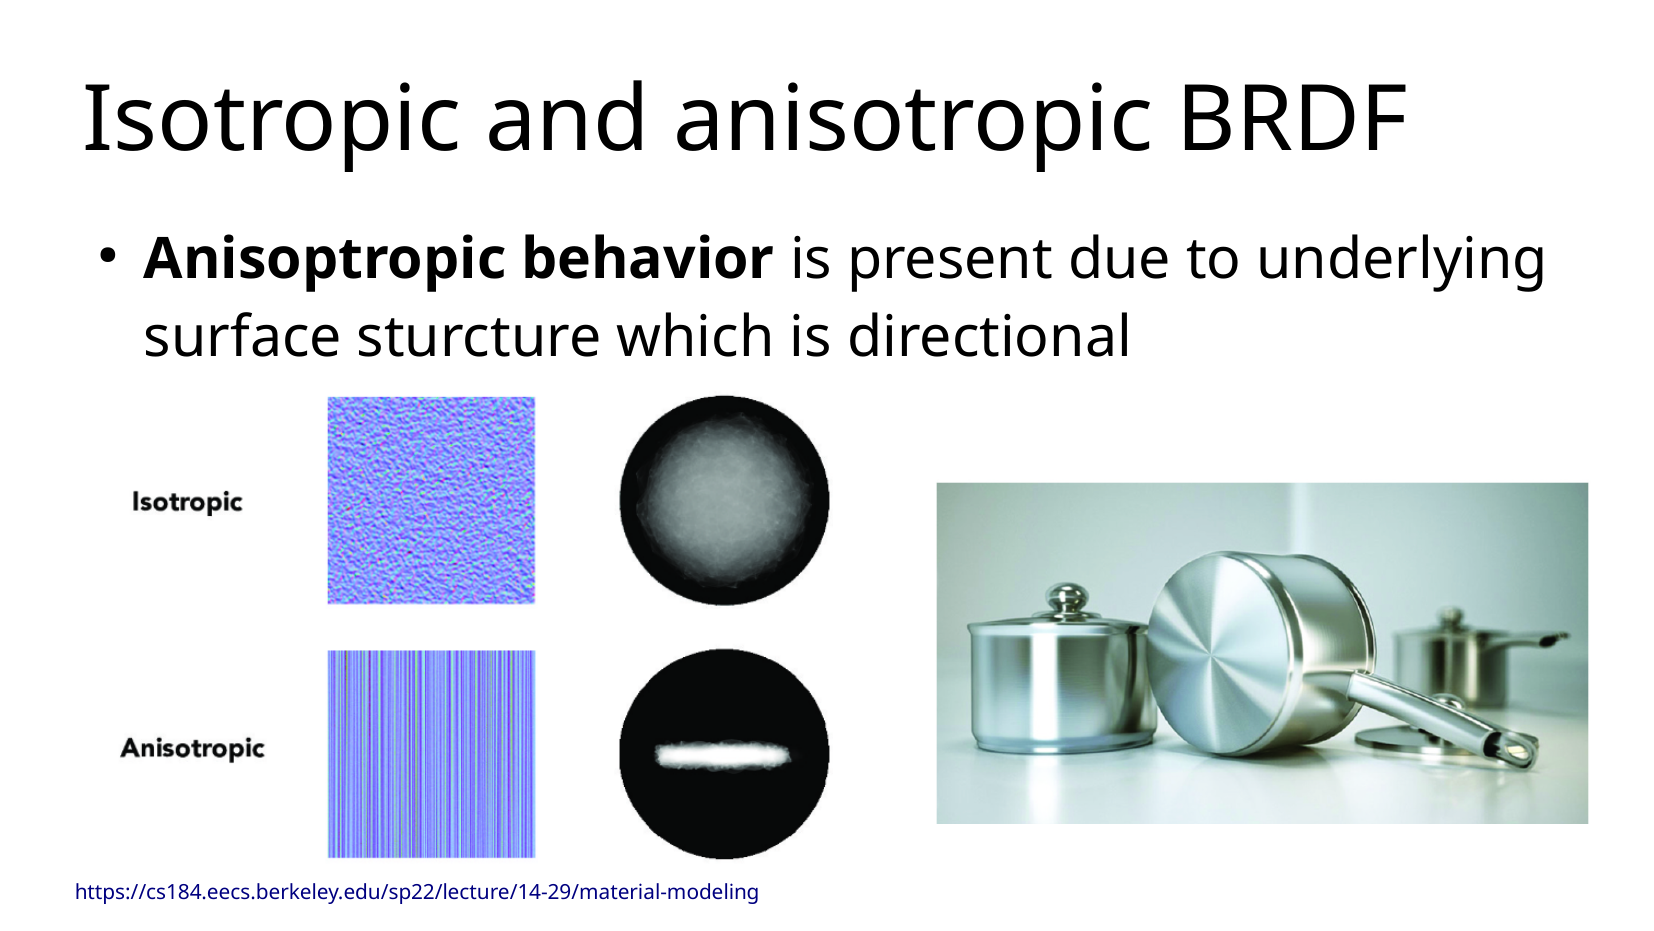

# Isotropic and anisotropic BRDF
Anisoptropic behavior is present due to underlying surface sturcture which is directional
https://cs184.eecs.berkeley.edu/sp22/lecture/14-29/material-modeling